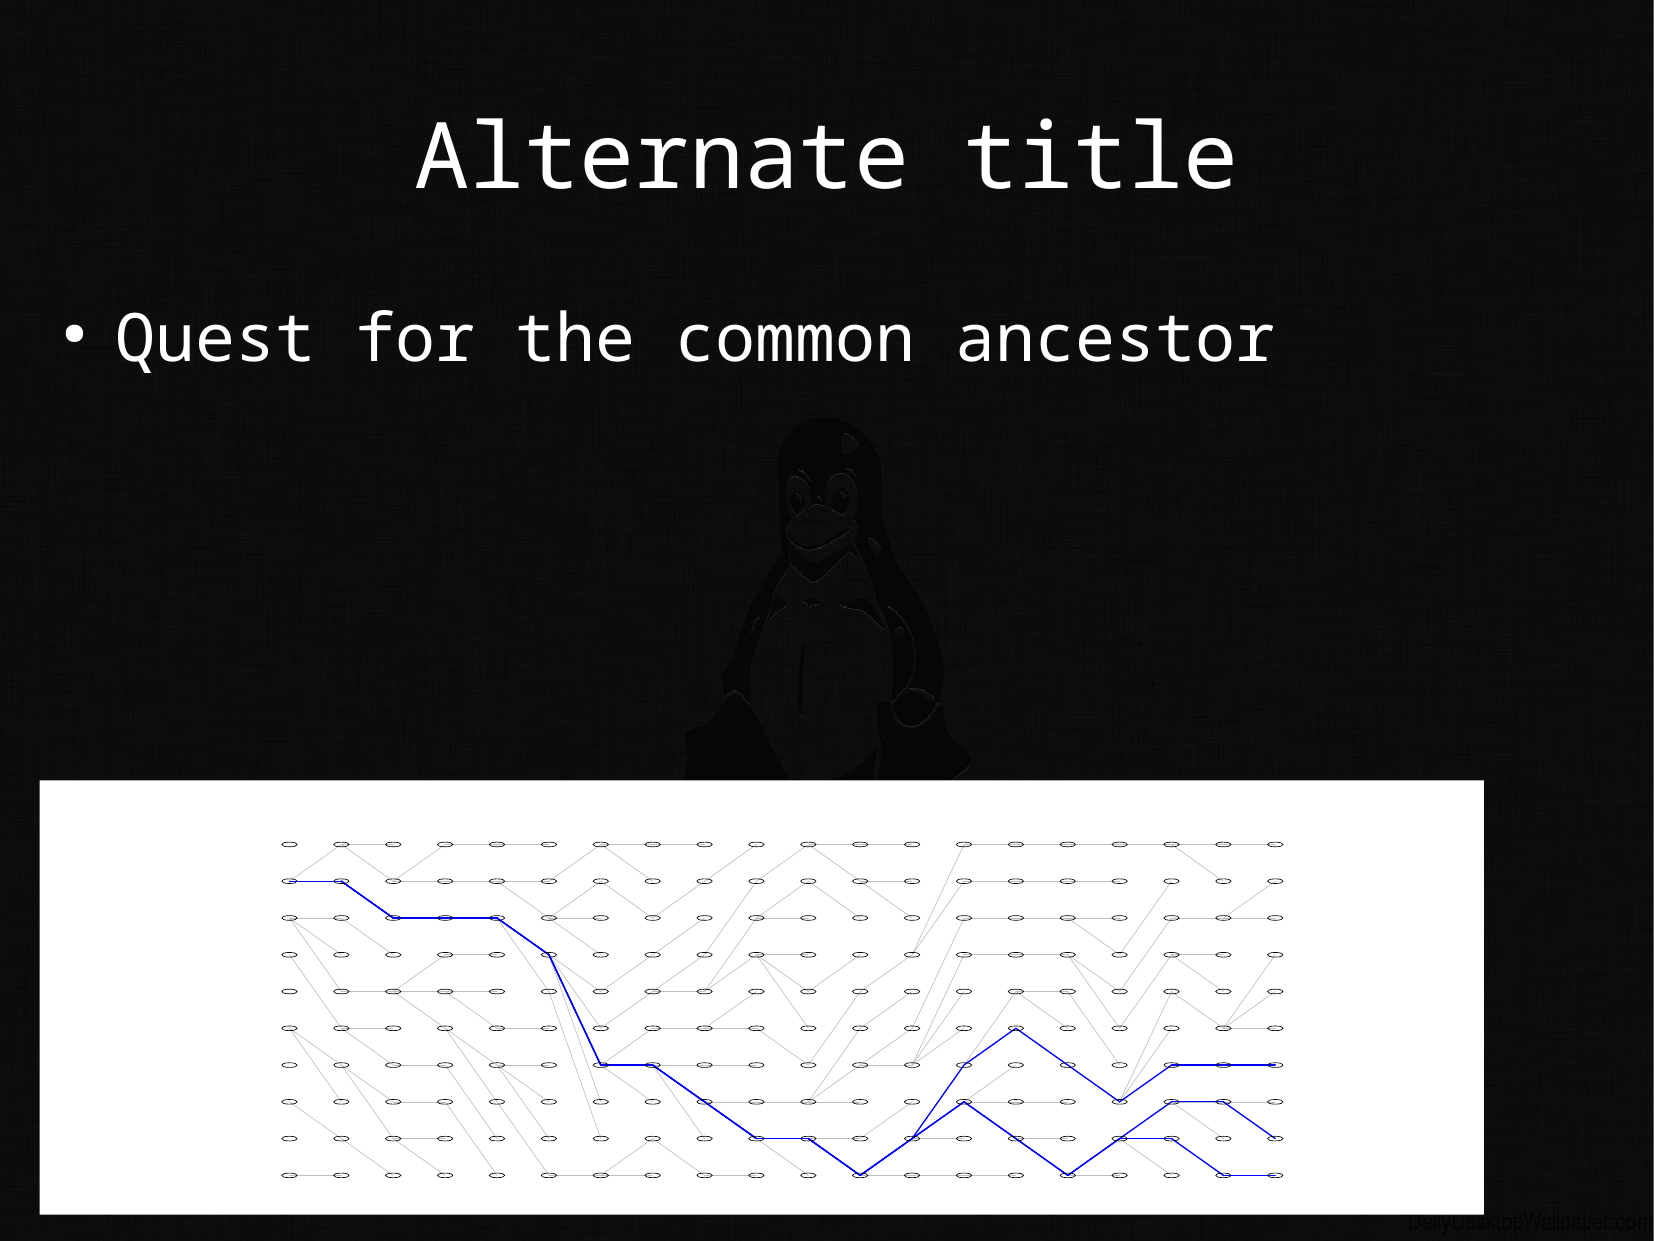

# Alternate title
Quest for the common ancestor